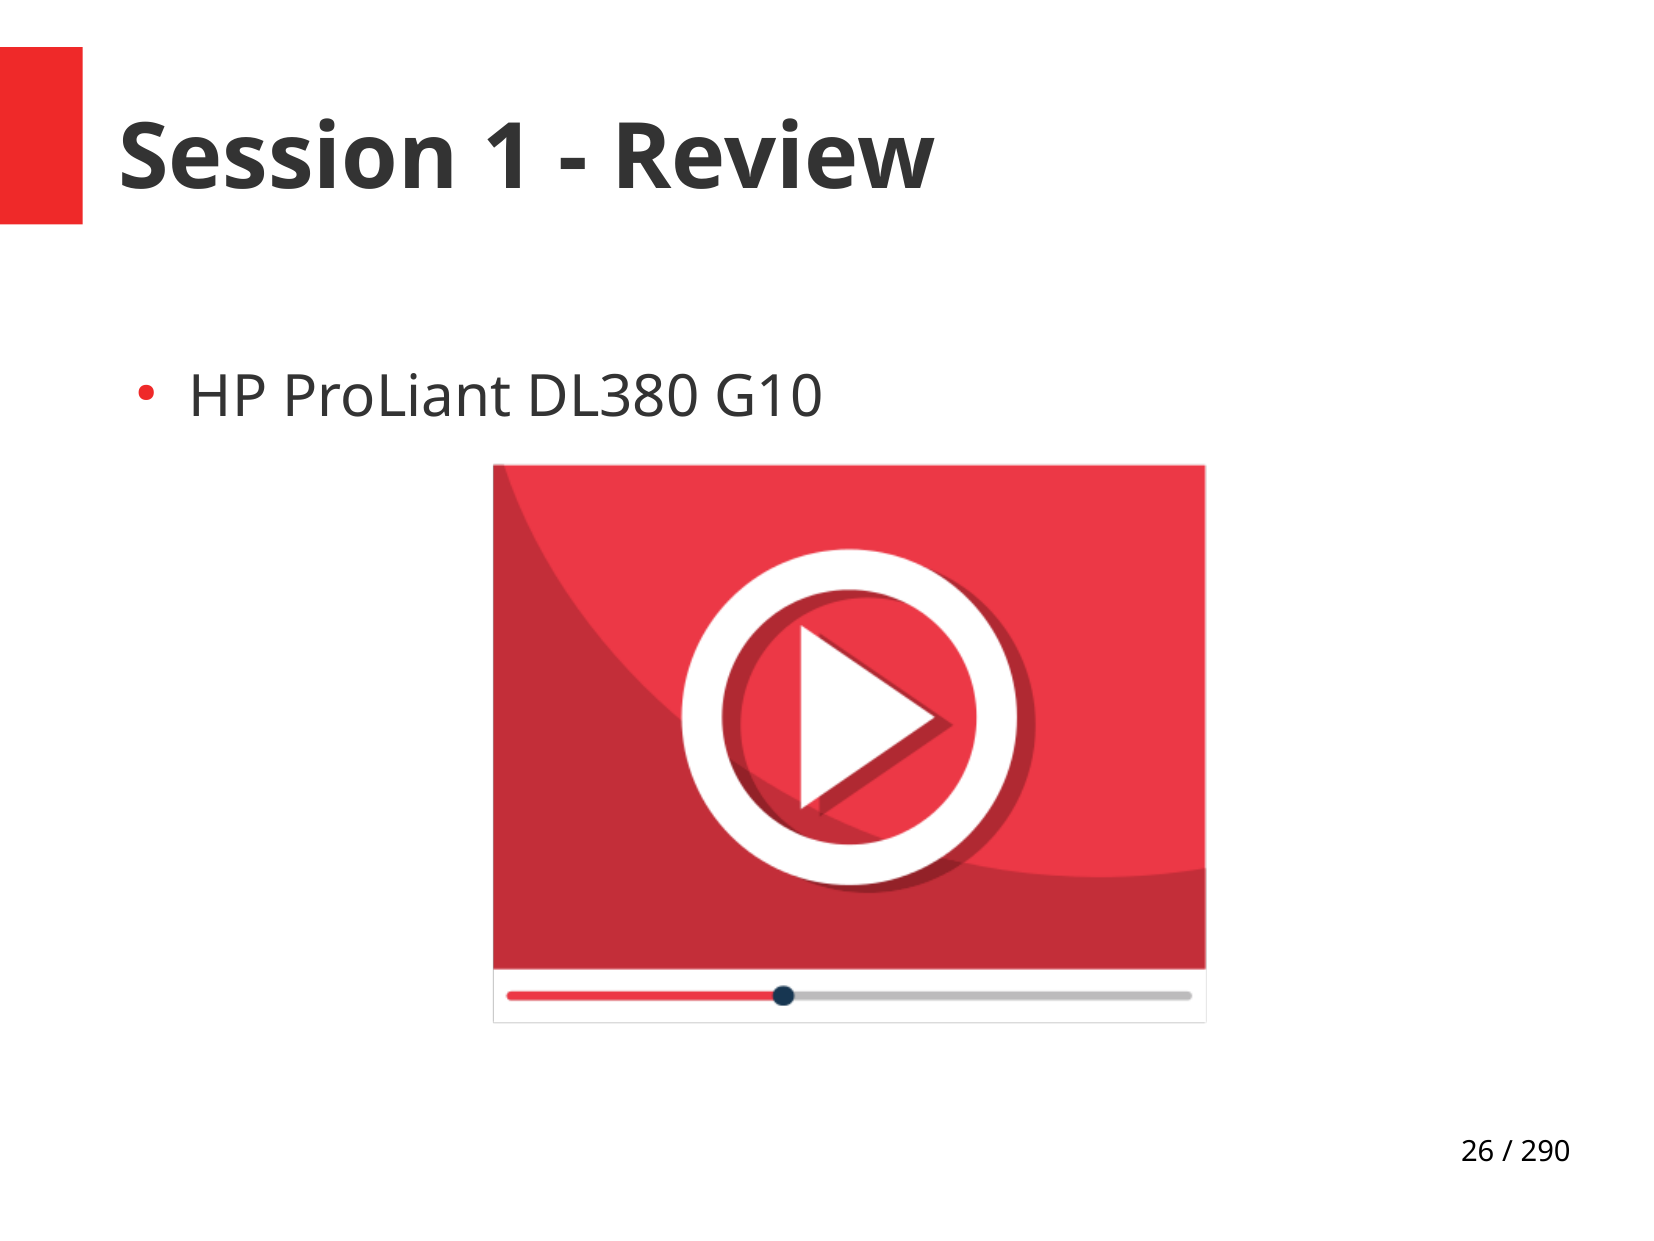

# Session 1 - Review
HP ProLiant DL380 G10
26